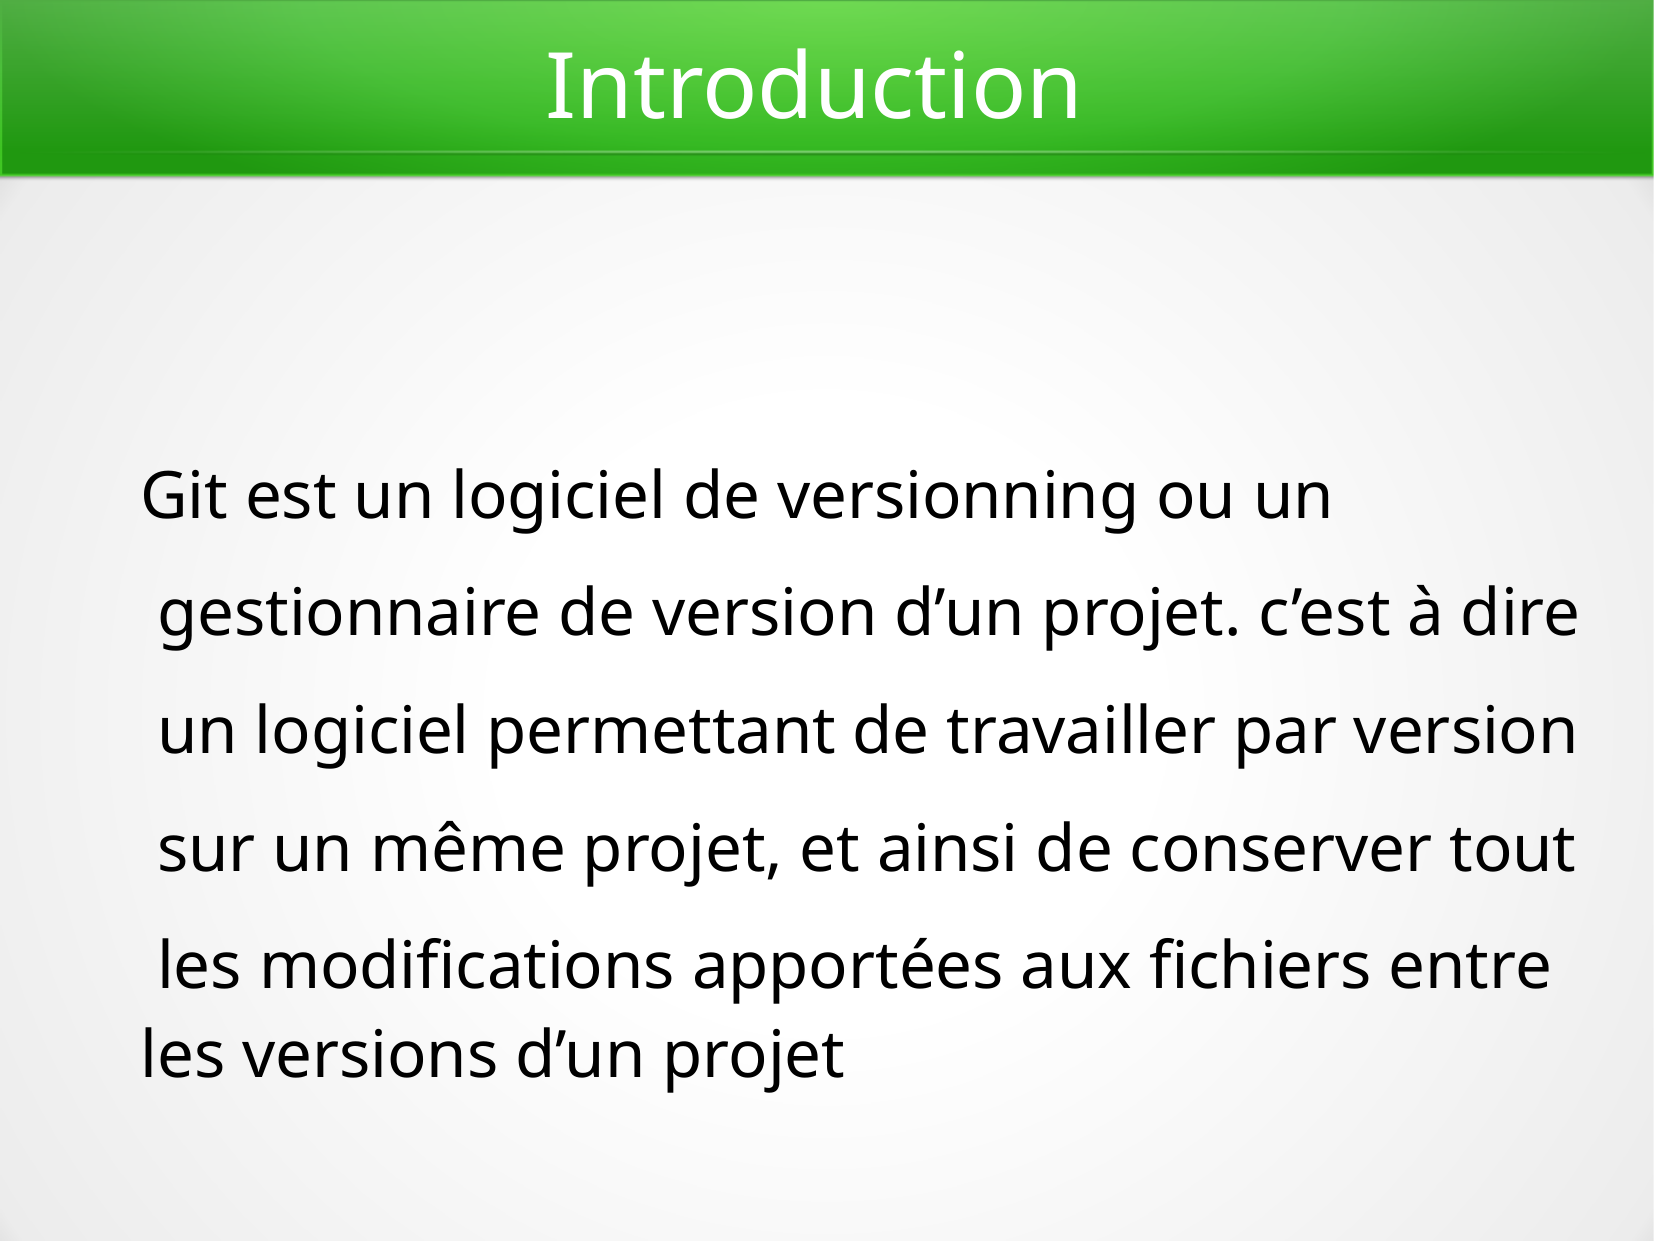

# Introduction
Git est un logiciel de versionning ou un
 gestionnaire de version d’un projet. c’est à dire
 un logiciel permettant de travailler par version
 sur un même projet, et ainsi de conserver tout
 les modifications apportées aux fichiers entre les versions d’un projet